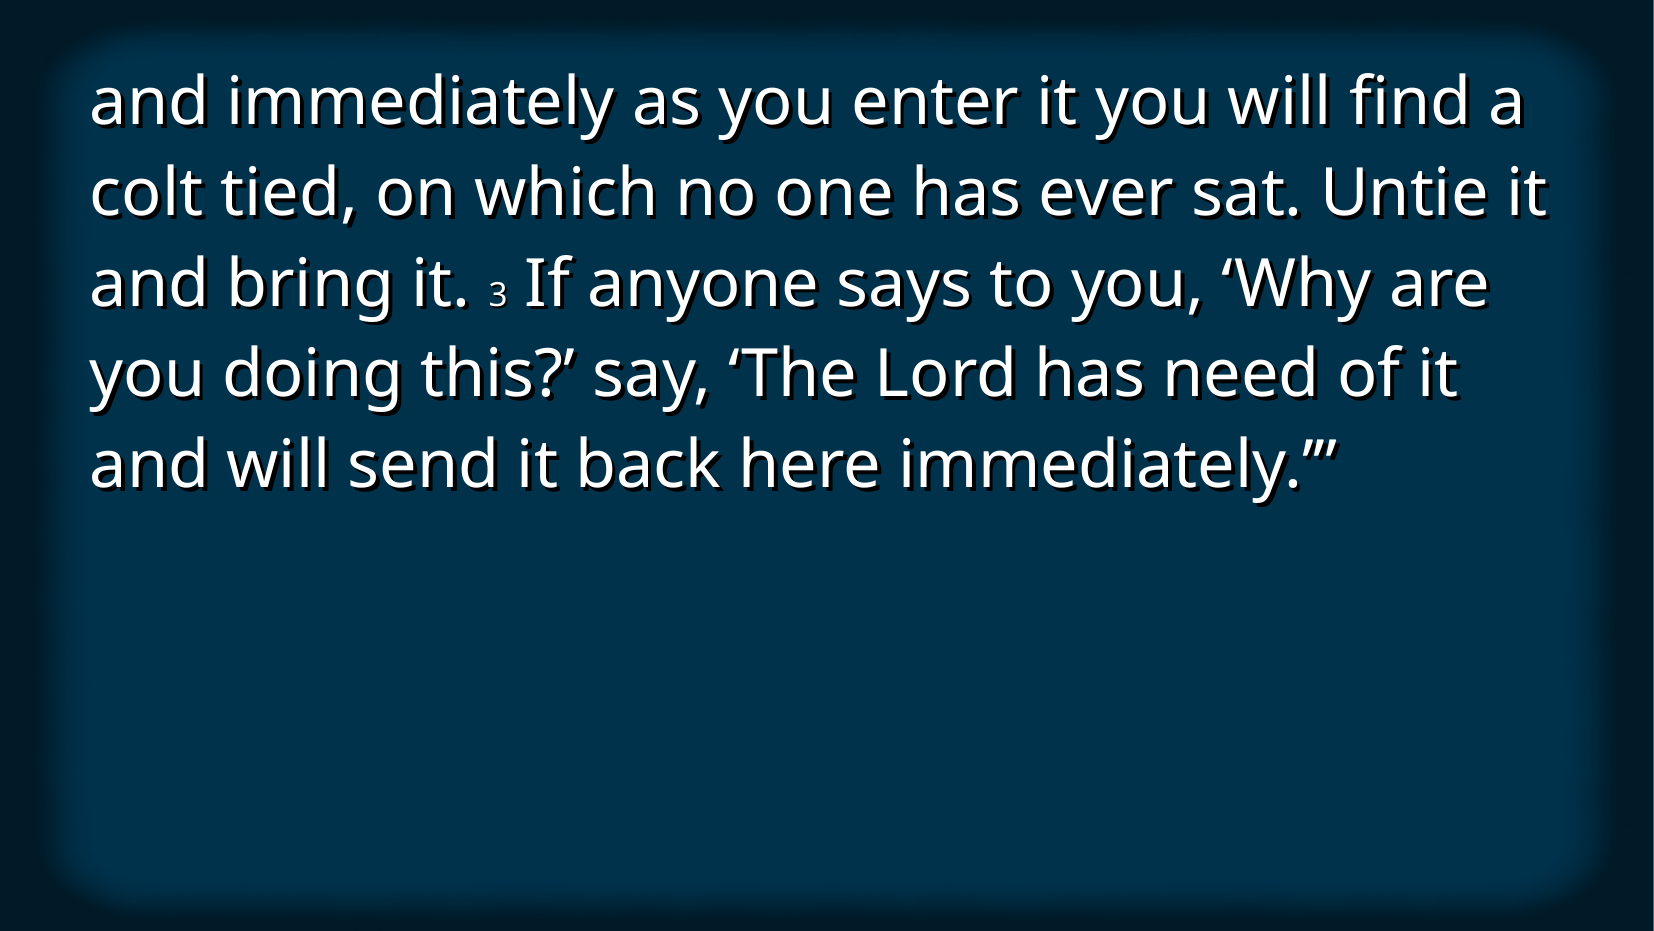

and immediately as you enter it you will find a colt tied, on which no one has ever sat. Untie it and bring it. 3 If anyone says to you, ‘Why are you doing this?’ say, ‘The Lord has need of it and will send it back here immediately.’”